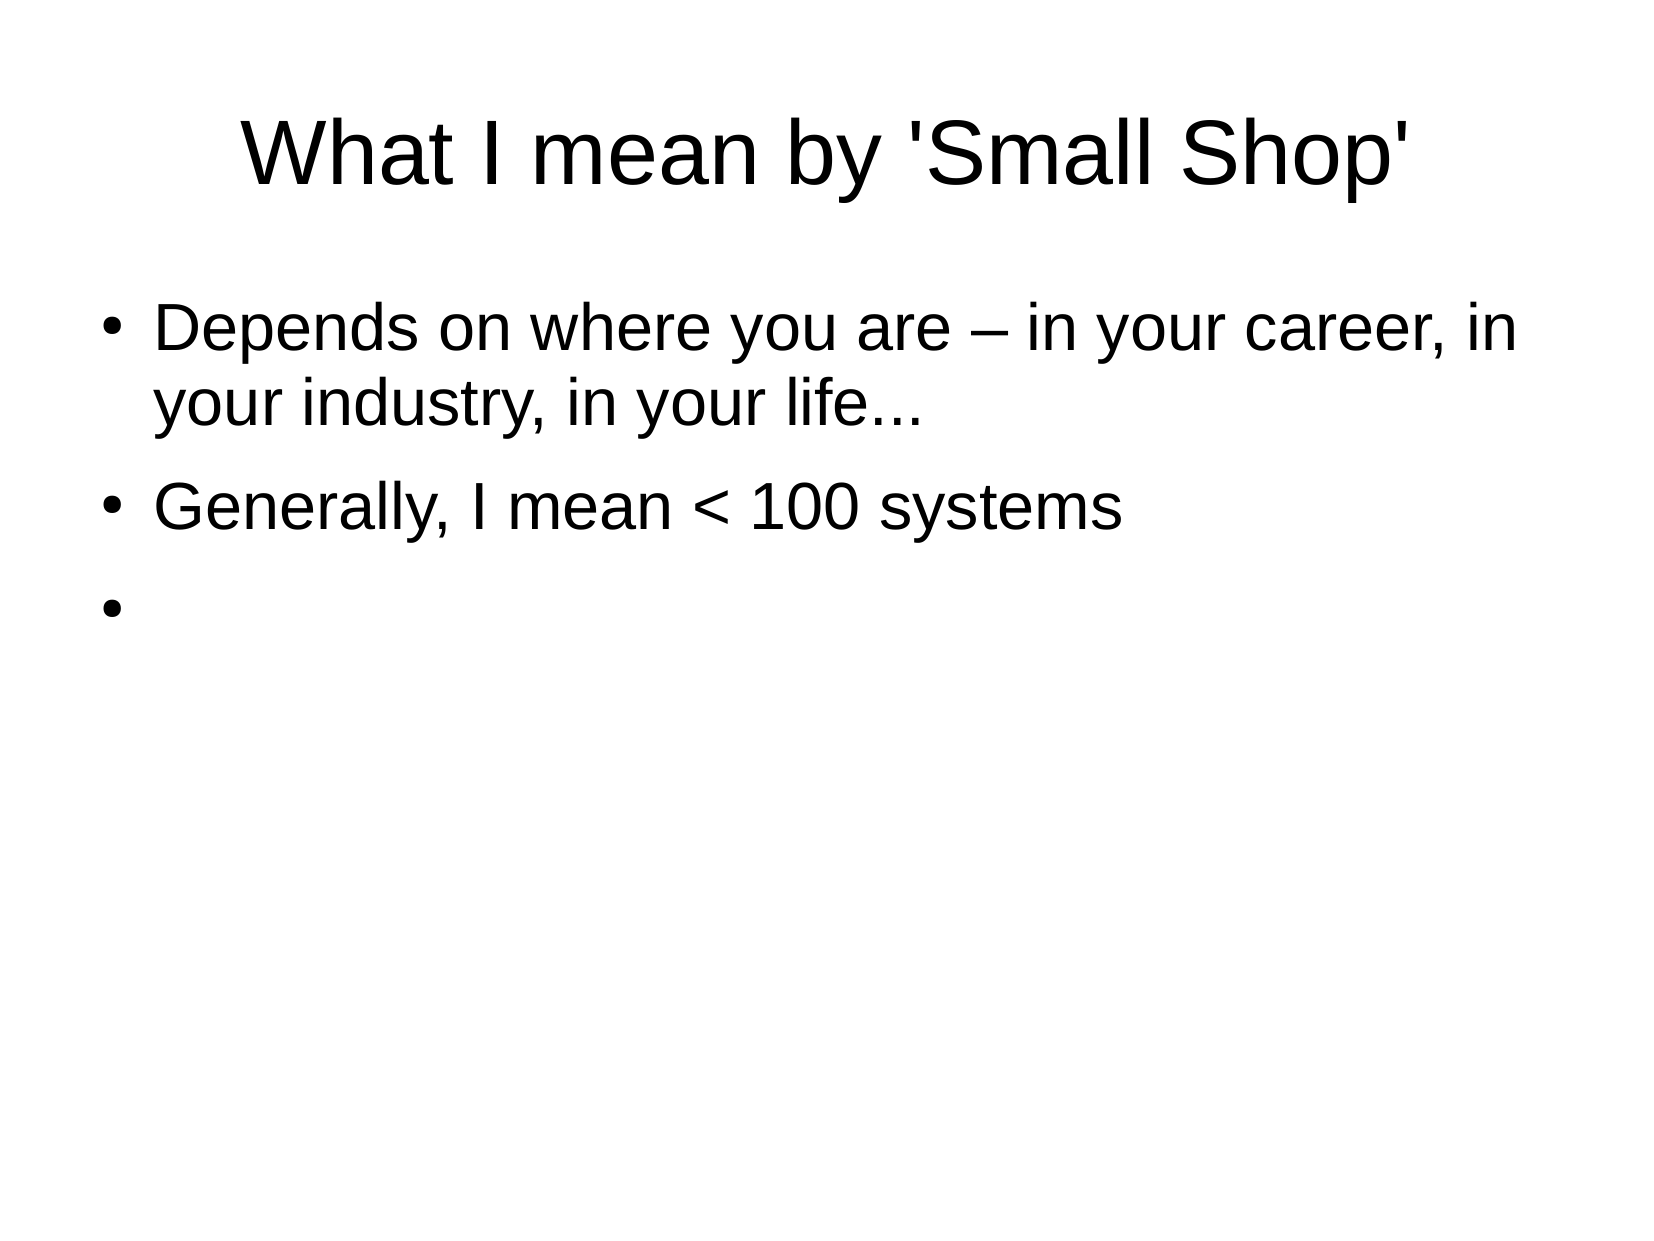

# What I mean by 'Small Shop'
Depends on where you are – in your career, in your industry, in your life...
Generally, I mean < 100 systems